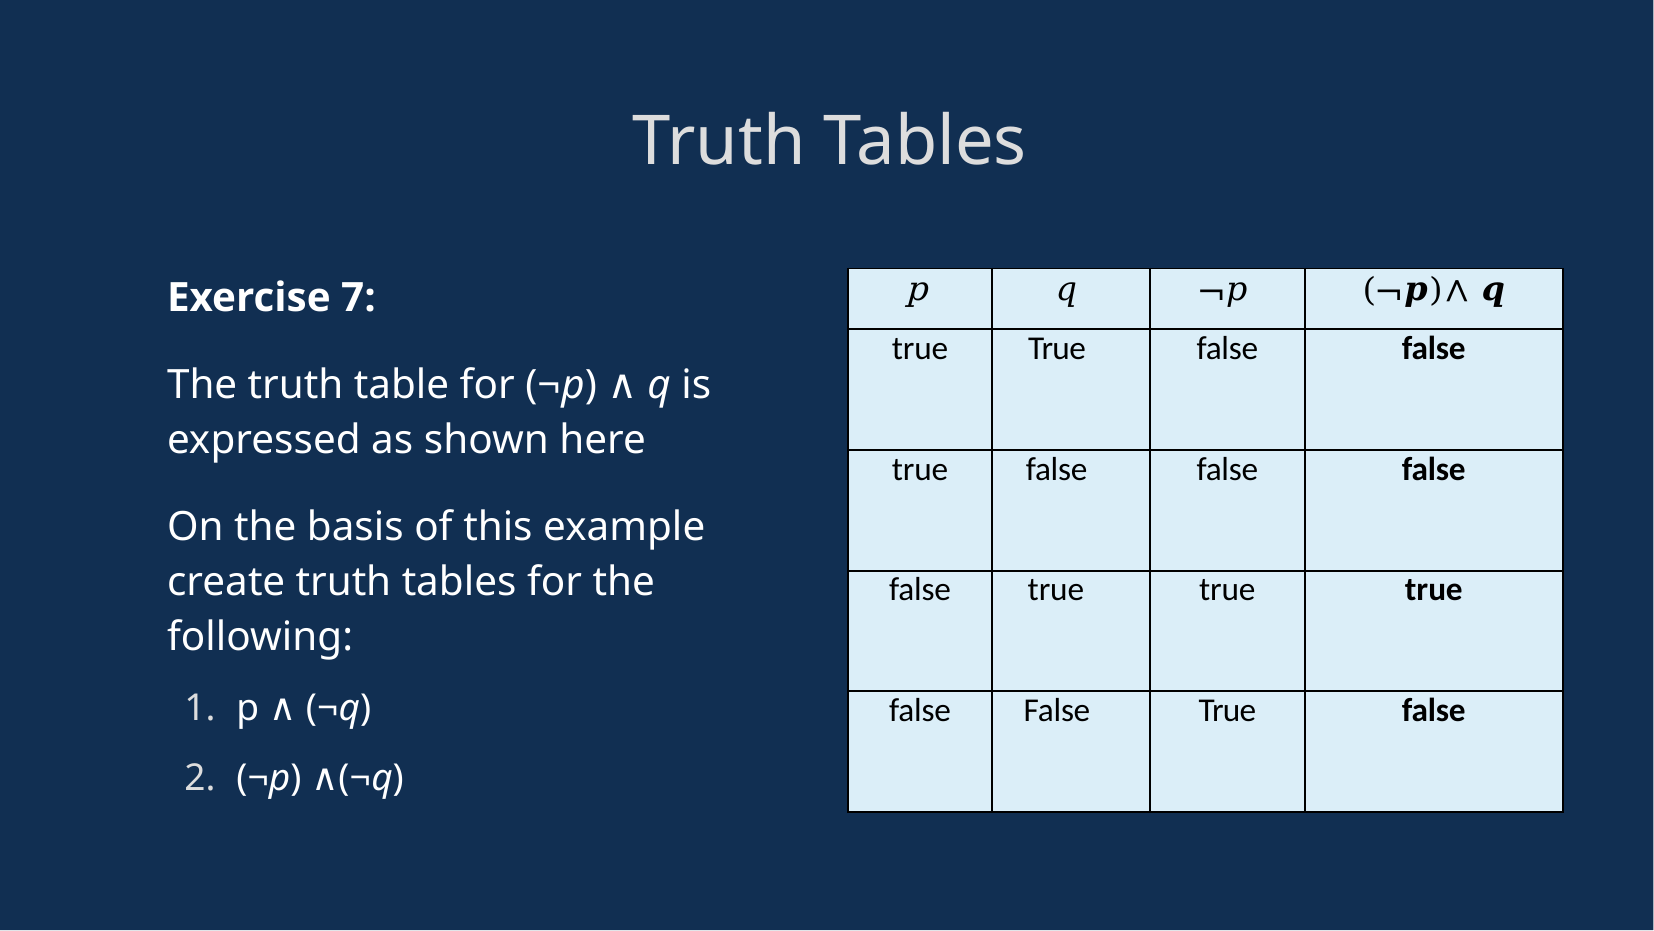

# Truth Tables
Exercise 7:
The truth table for (¬p) ∧ q is expressed as shown here
On the basis of this example create truth tables for the following:
p ∧ (¬q)
(¬p) ∧(¬q)
| p | 𝑞 | ¬𝑝 | (¬𝒑)∧ 𝒒 |
| --- | --- | --- | --- |
| true | True | false | false |
| true | false | false | false |
| false | true | true | true |
| false | False | True | false |